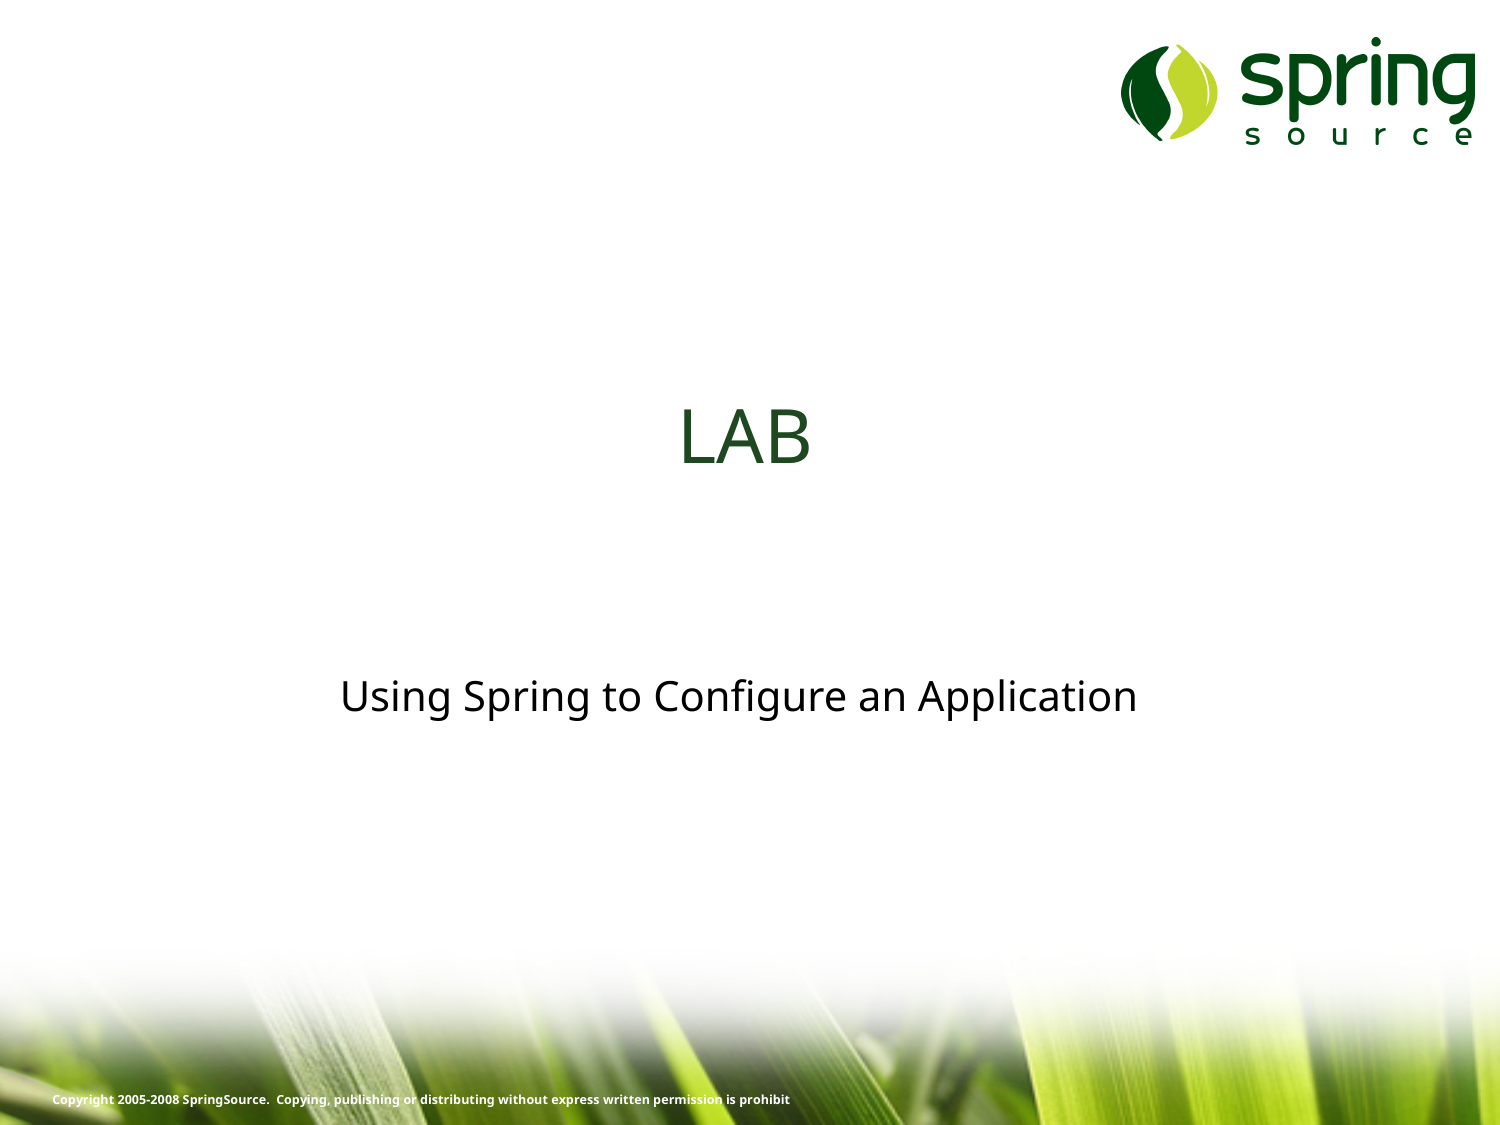

# LAB
Using Spring to Configure an Application